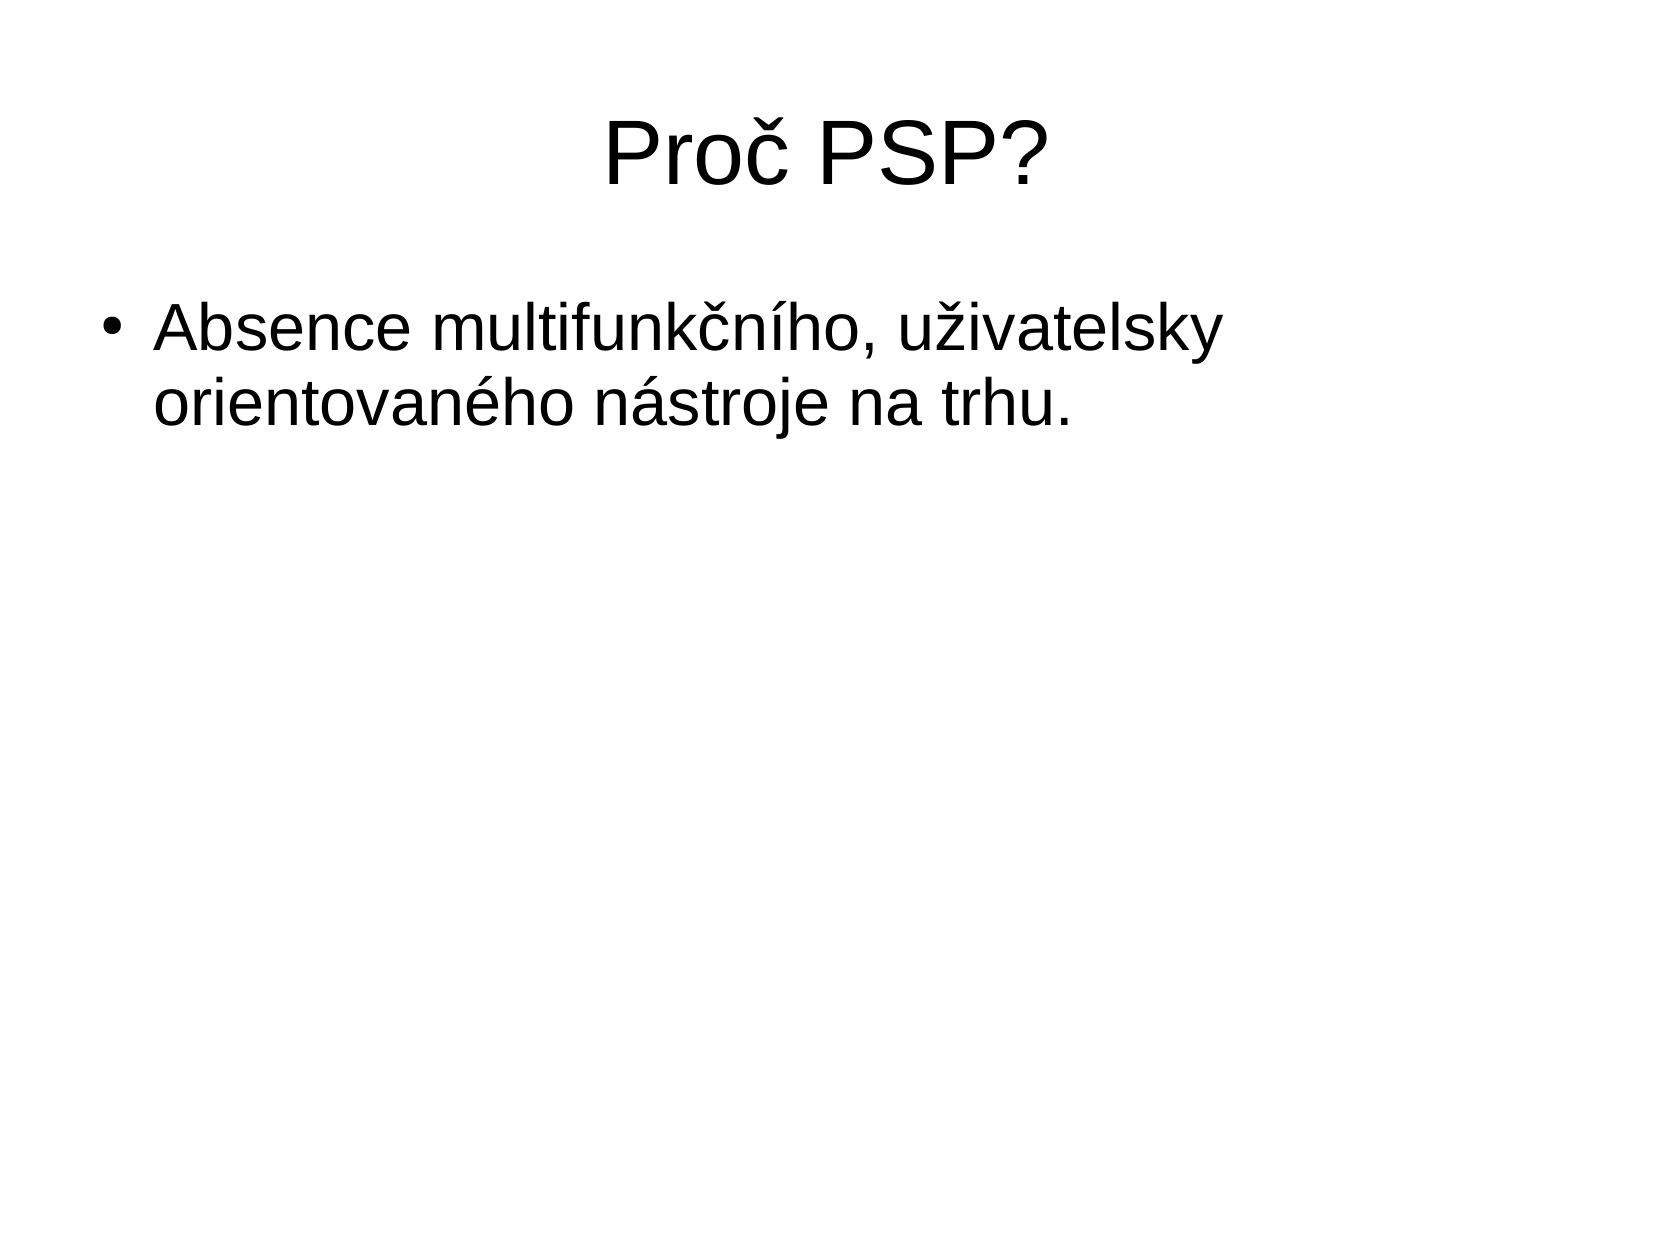

# Proč PSP?
Absence multifunkčního, uživatelsky orientovaného nástroje na trhu.